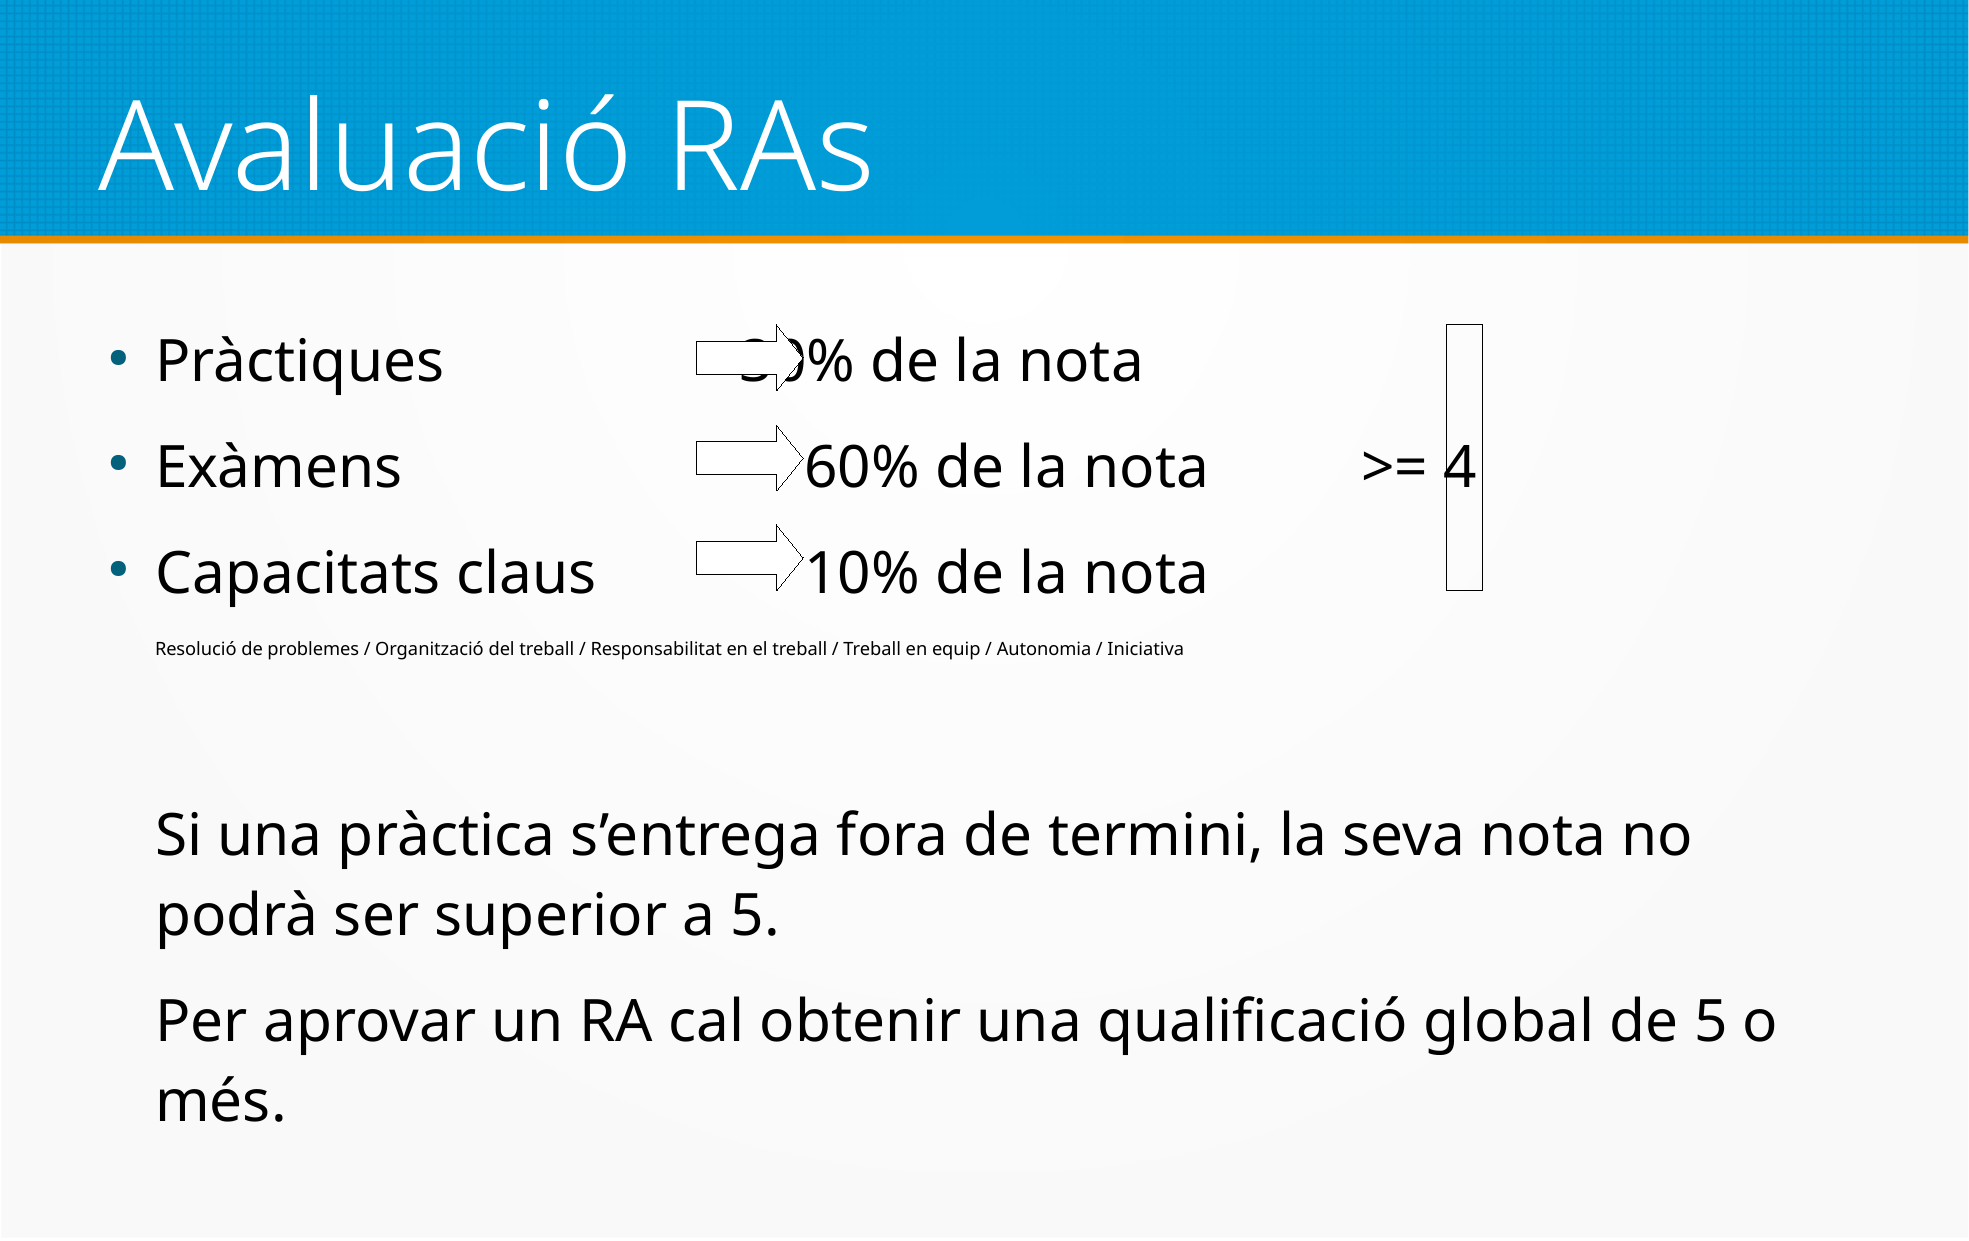

# Avaluació RAs
Pràctiques 	30% de la nota
Exàmens 	 	60% de la nota >= 4
Capacitats claus 	 	10% de la nota
Resolució de problemes / Organització del treball / Responsabilitat en el treball / Treball en equip / Autonomia / Iniciativa
Si una pràctica s’entrega fora de termini, la seva nota no podrà ser superior a 5.
Per aprovar un RA cal obtenir una qualificació global de 5 o més.